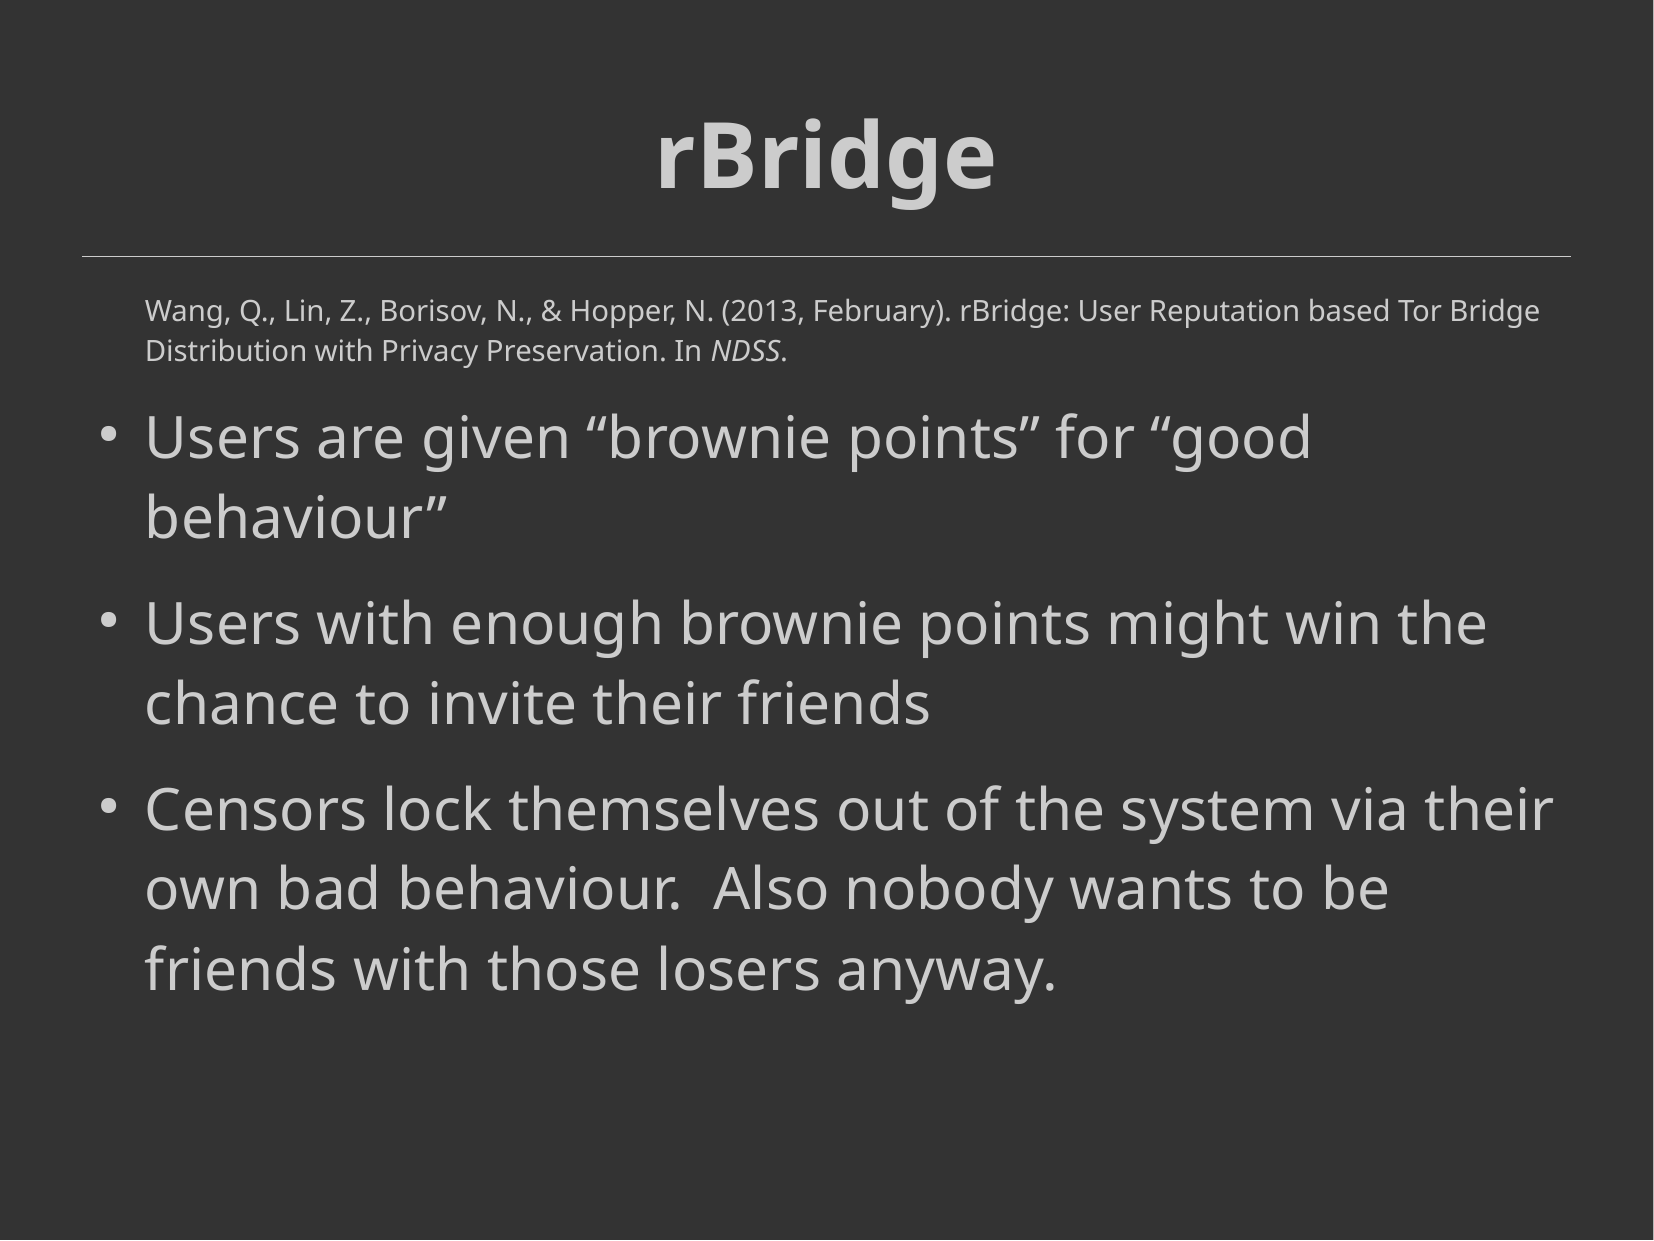

# rBridge
Wang, Q., Lin, Z., Borisov, N., & Hopper, N. (2013, February). rBridge: User Reputation based Tor Bridge Distribution with Privacy Preservation. In NDSS.
Users are given “brownie points” for “good behaviour”
Users with enough brownie points might win the chance to invite their friends
Censors lock themselves out of the system via their own bad behaviour. Also nobody wants to be friends with those losers anyway.